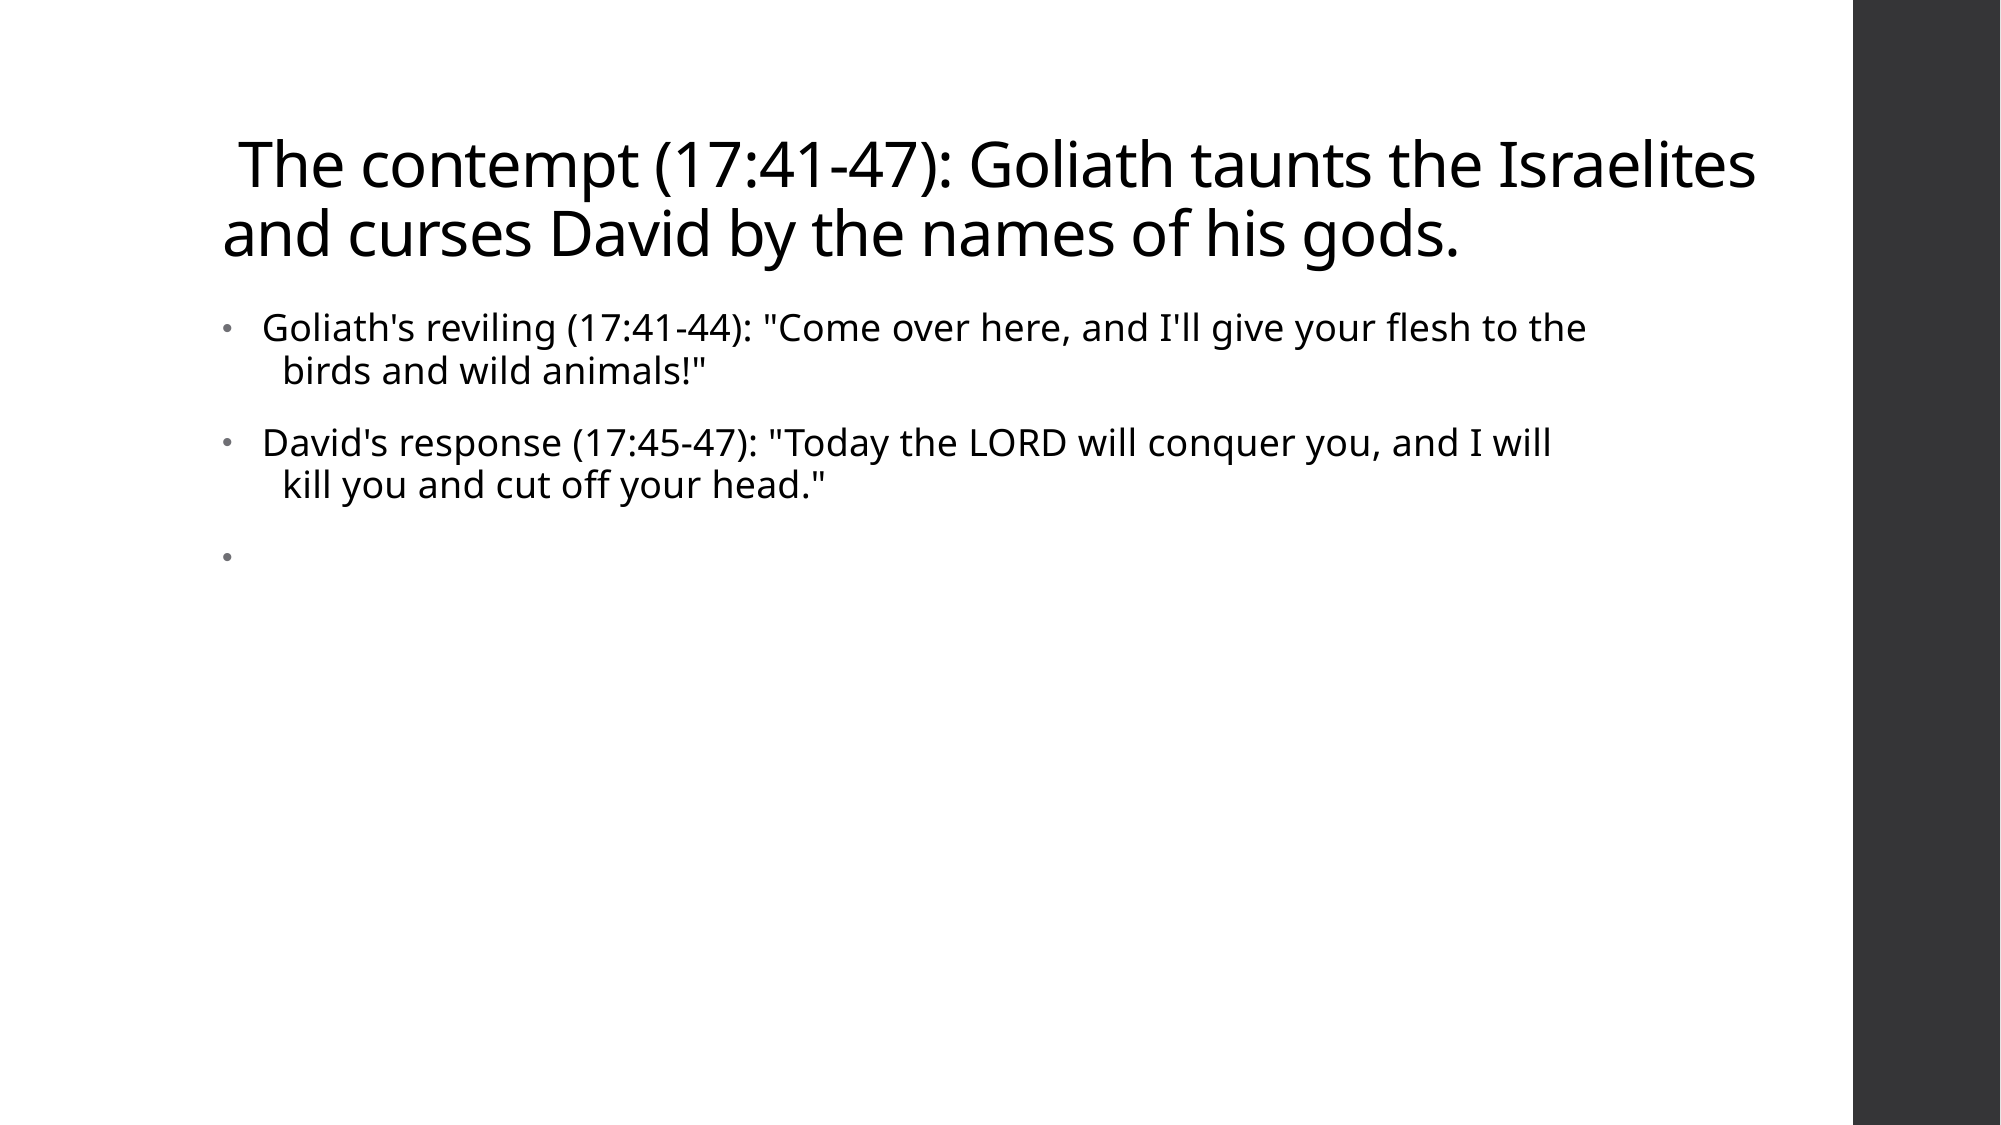

# The contempt (17:41-47): Goliath taunts the Israelites and curses David by the names of his gods.
 Goliath's reviling (17:41-44): "Come over here, and I'll give your flesh to the birds and wild animals!"
 David's response (17:45-47): "Today the LORD will conquer you, and I will kill you and cut off your head."